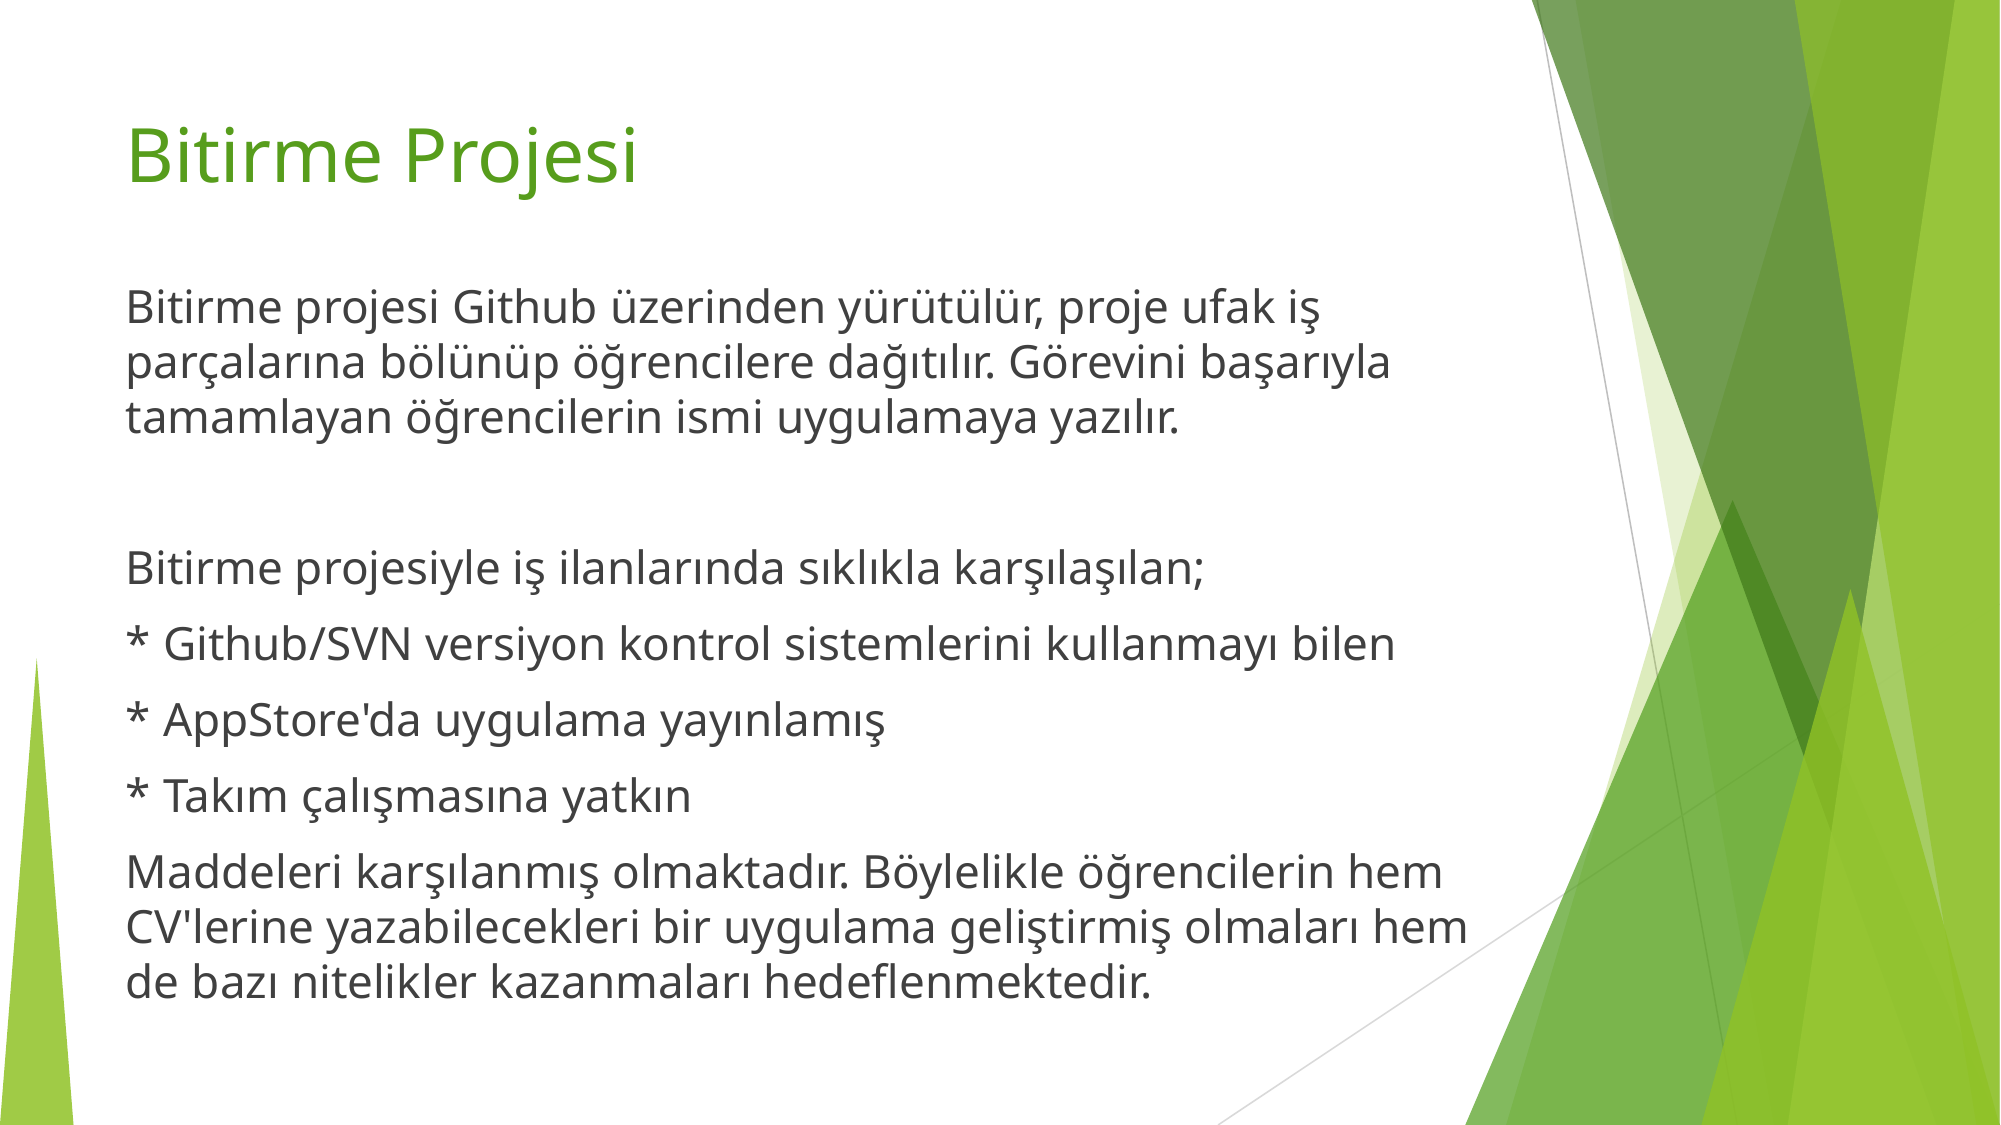

# Bitirme Projesi
Bitirme projesi Github üzerinden yürütülür, proje ufak iş parçalarına bölünüp öğrencilere dağıtılır. Görevini başarıyla tamamlayan öğrencilerin ismi uygulamaya yazılır.
Bitirme projesiyle iş ilanlarında sıklıkla karşılaşılan;
* Github/SVN versiyon kontrol sistemlerini kullanmayı bilen
* AppStore'da uygulama yayınlamış
* Takım çalışmasına yatkın
Maddeleri karşılanmış olmaktadır. Böylelikle öğrencilerin hem CV'lerine yazabilecekleri bir uygulama geliştirmiş olmaları hem de bazı nitelikler kazanmaları hedeflenmektedir.